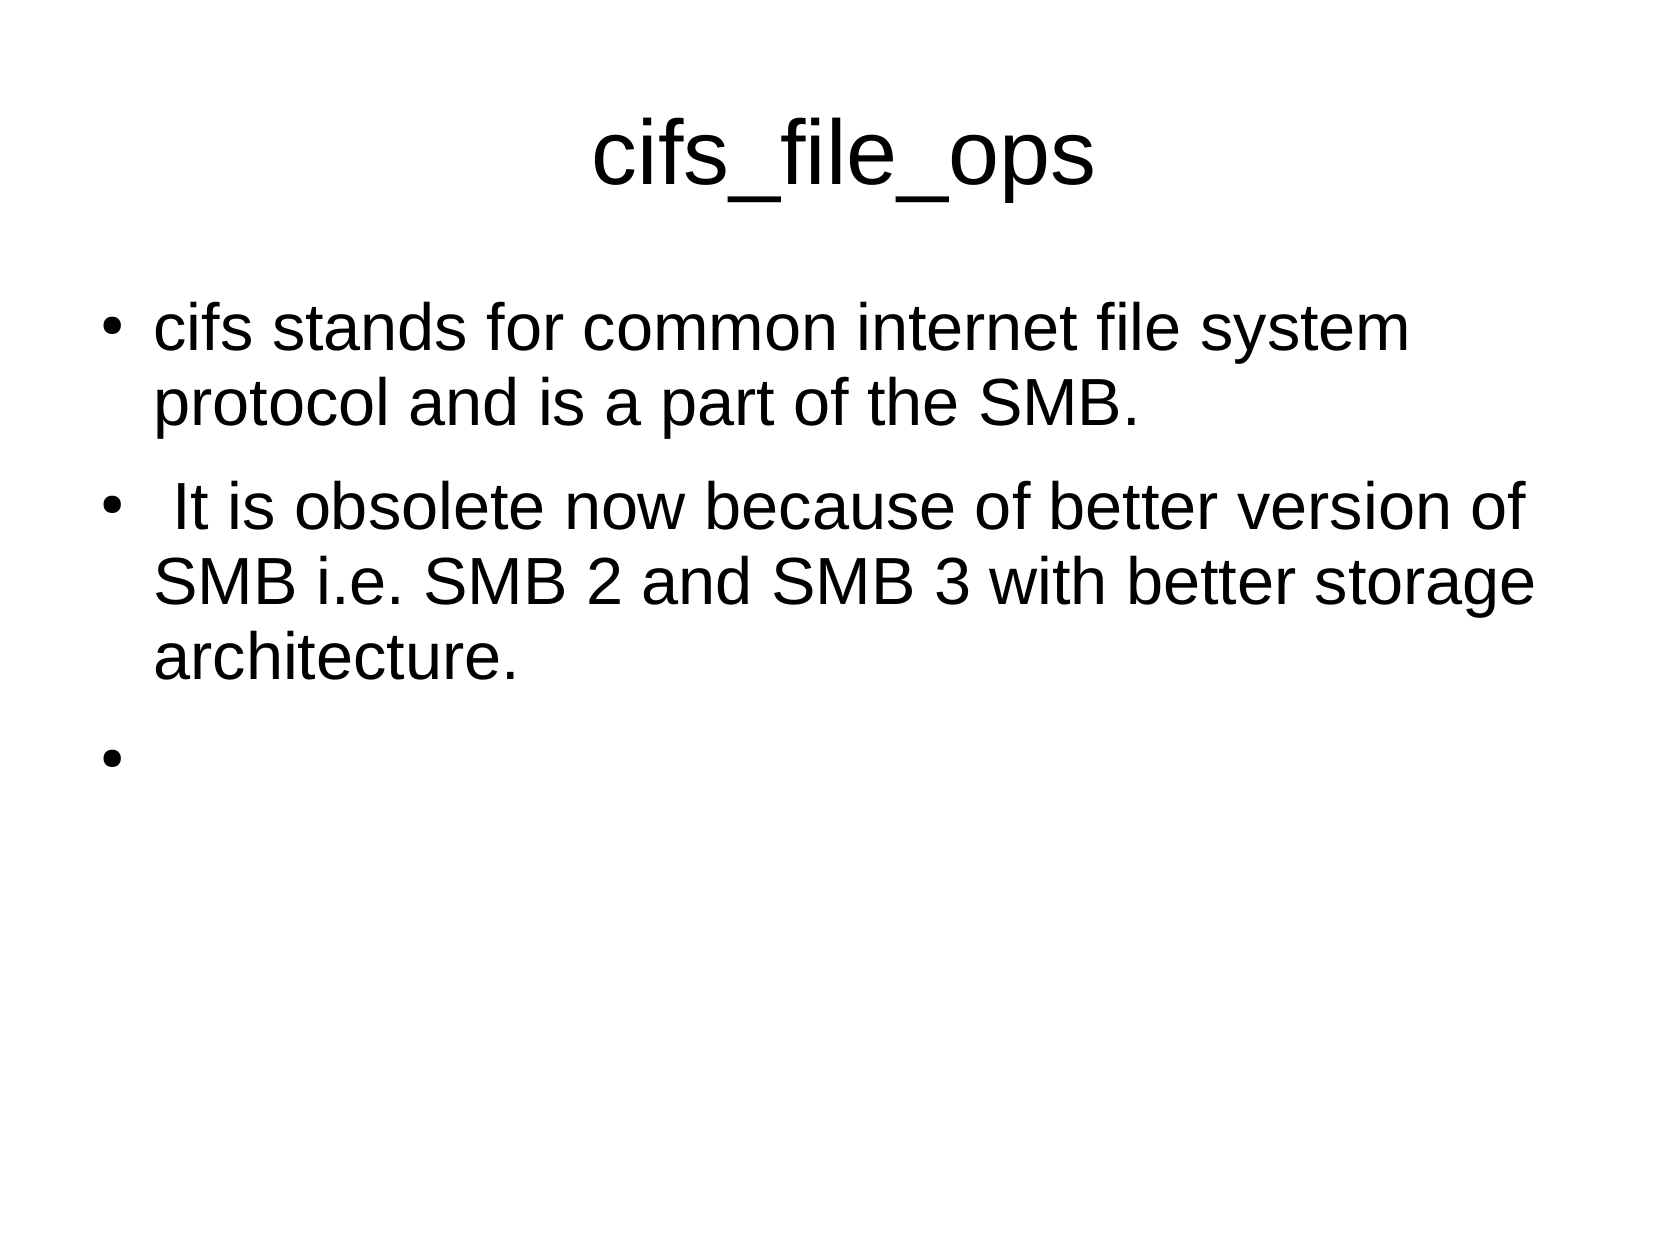

# cifs_file_ops
cifs stands for common internet file system protocol and is a part of the SMB.
 It is obsolete now because of better version of SMB i.e. SMB 2 and SMB 3 with better storage architecture.